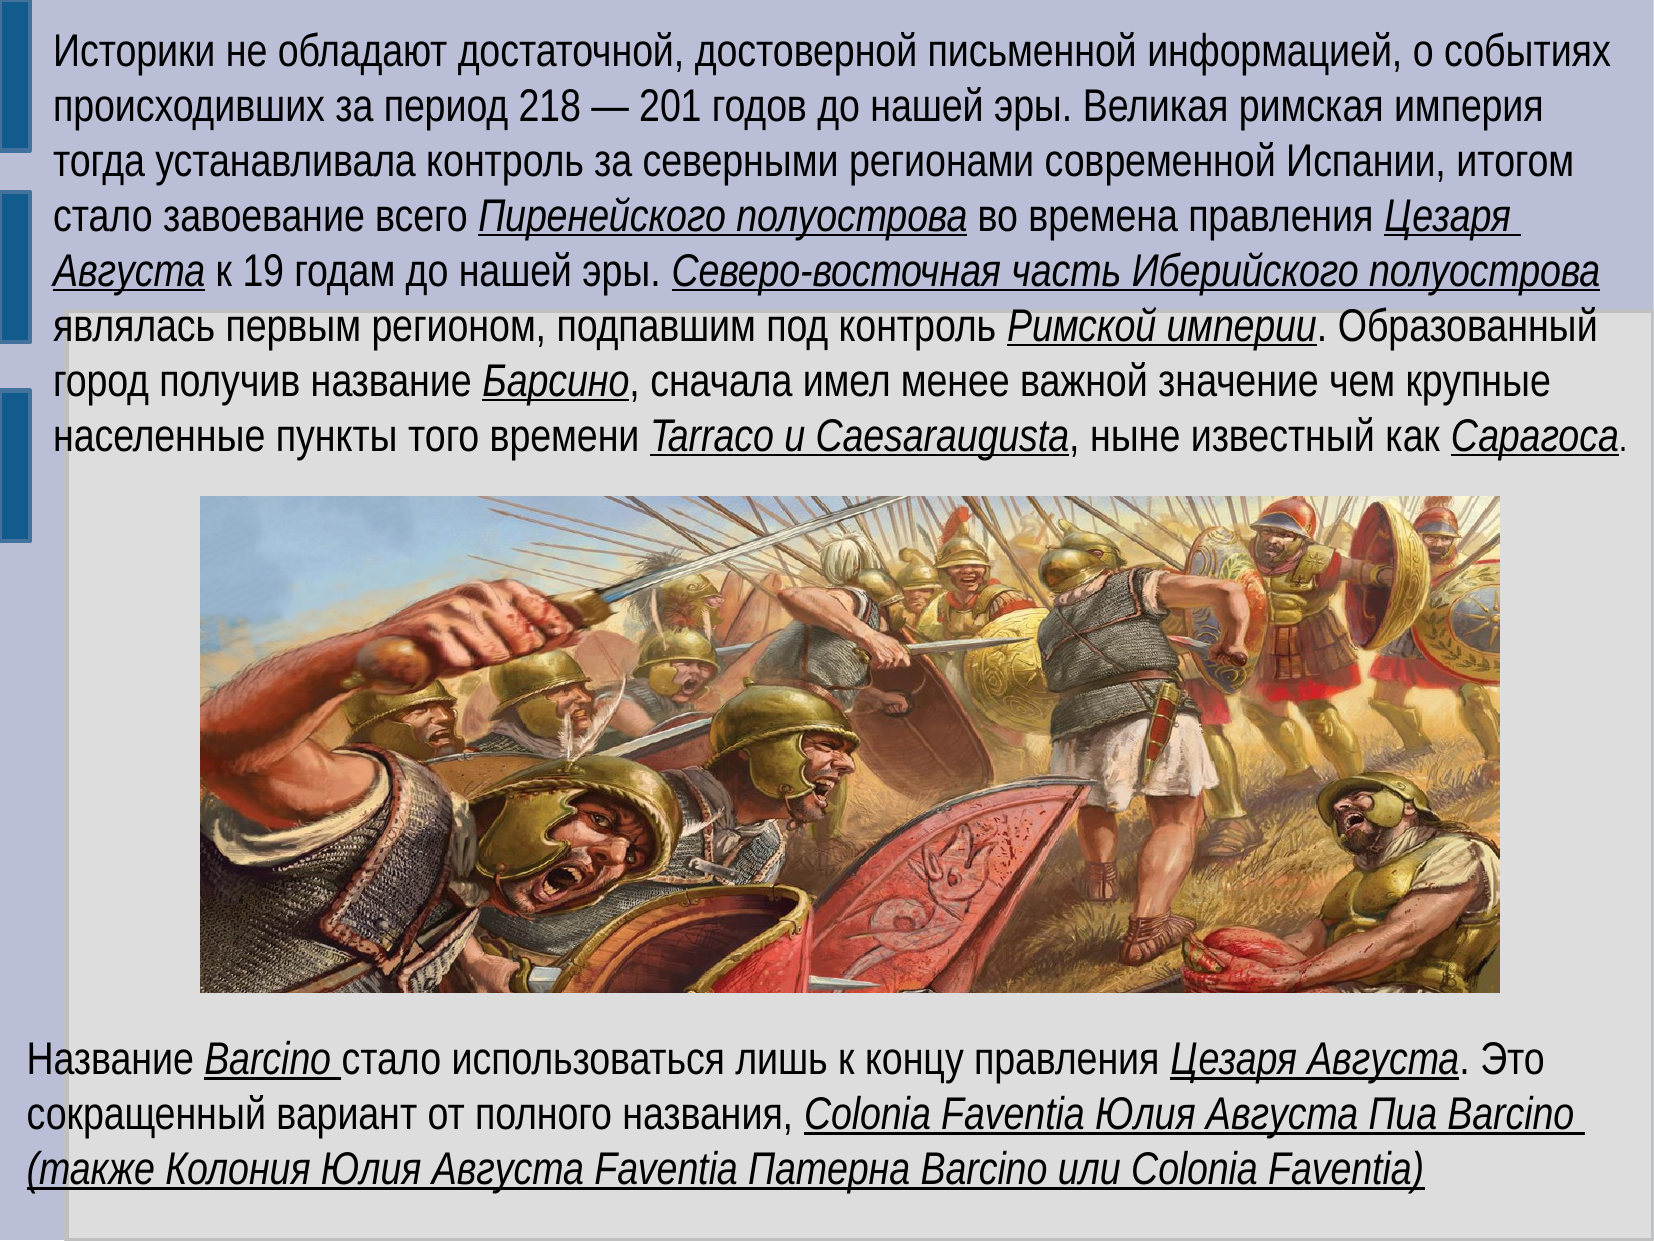

Историки не обладают достаточной, достоверной письменной информацией, о событиях
происходивших за период 218 — 201 годов до нашей эры. Великая римская империя
тогда устанавливала контроль за северными регионами современной Испании, итогом
стало завоевание всего Пиренейского полуострова во времена правления Цезаря
Августа к 19 годам до нашей эры. Северо-восточная часть Иберийского полуострова
являлась первым регионом, подпавшим под контроль Римской империи. Образованный
город получив название Барсино, сначала имел менее важной значение чем крупные
населенные пункты того времени Tarraco и Caesaraugusta, ныне известный как Сарагоса.
Название Barcino стало использоваться лишь к концу правления Цезаря Августа. Это
сокращенный вариант от полного названия, Colonia Faventia Юлия Августа Пиа Barcino
(также Колония Юлия Августа Faventia Патерна Barcino или Colonia Faventia)